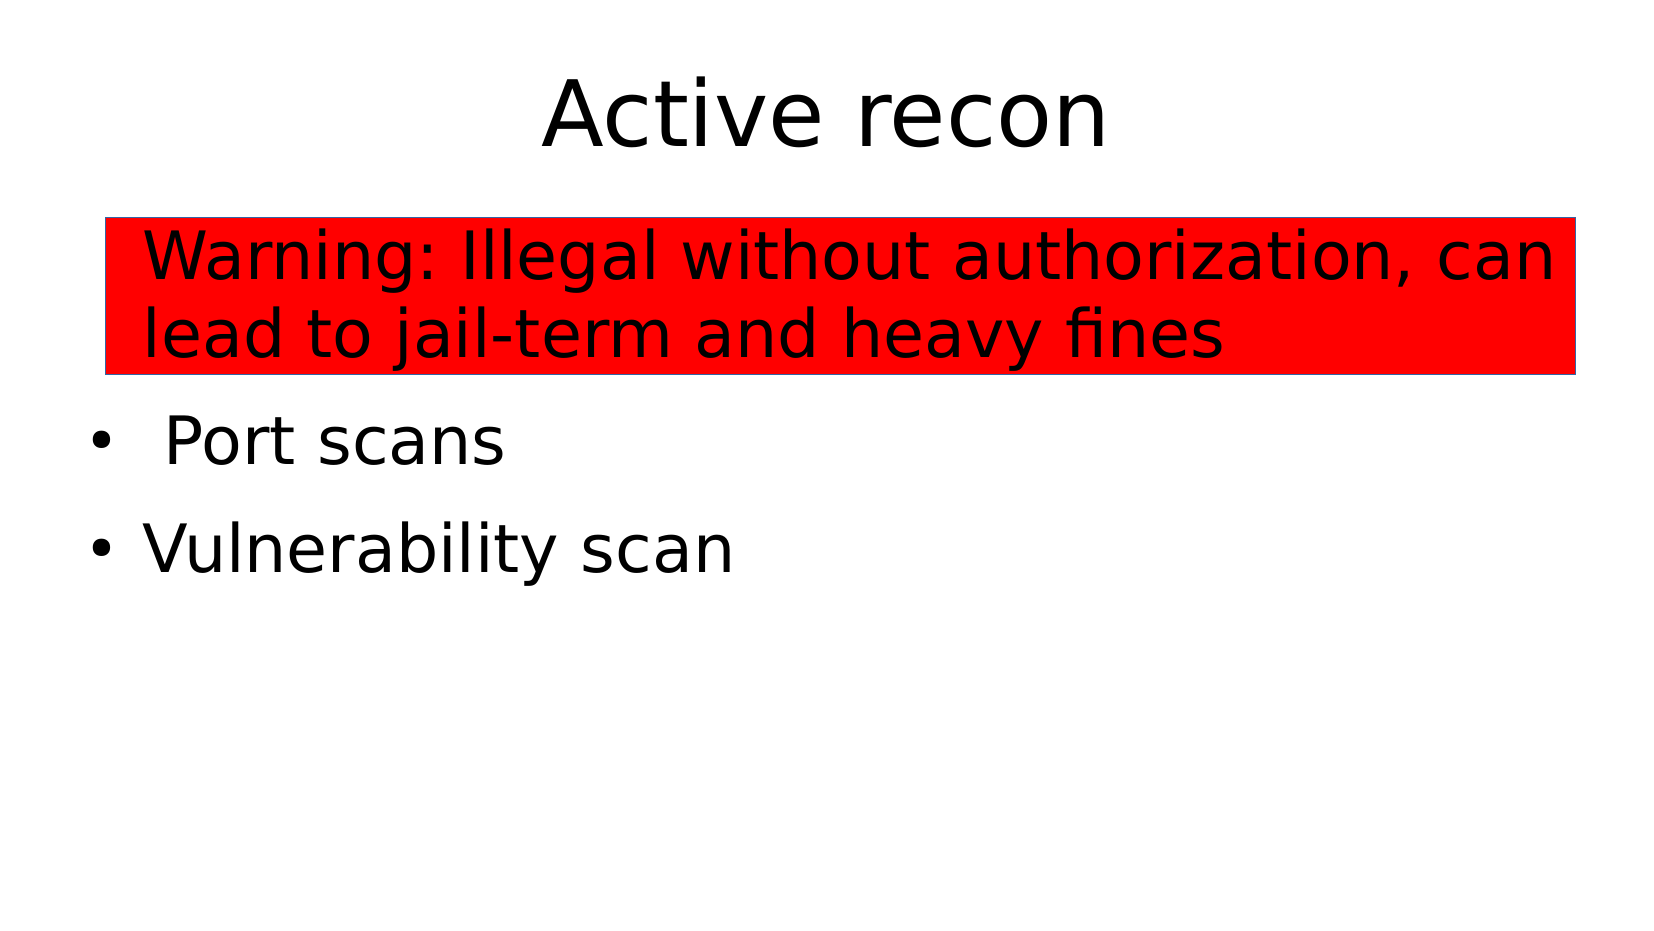

Active recon
# Warning: Illegal without authorization, can lead to jail-term and heavy fines
 Port scans
Vulnerability scan